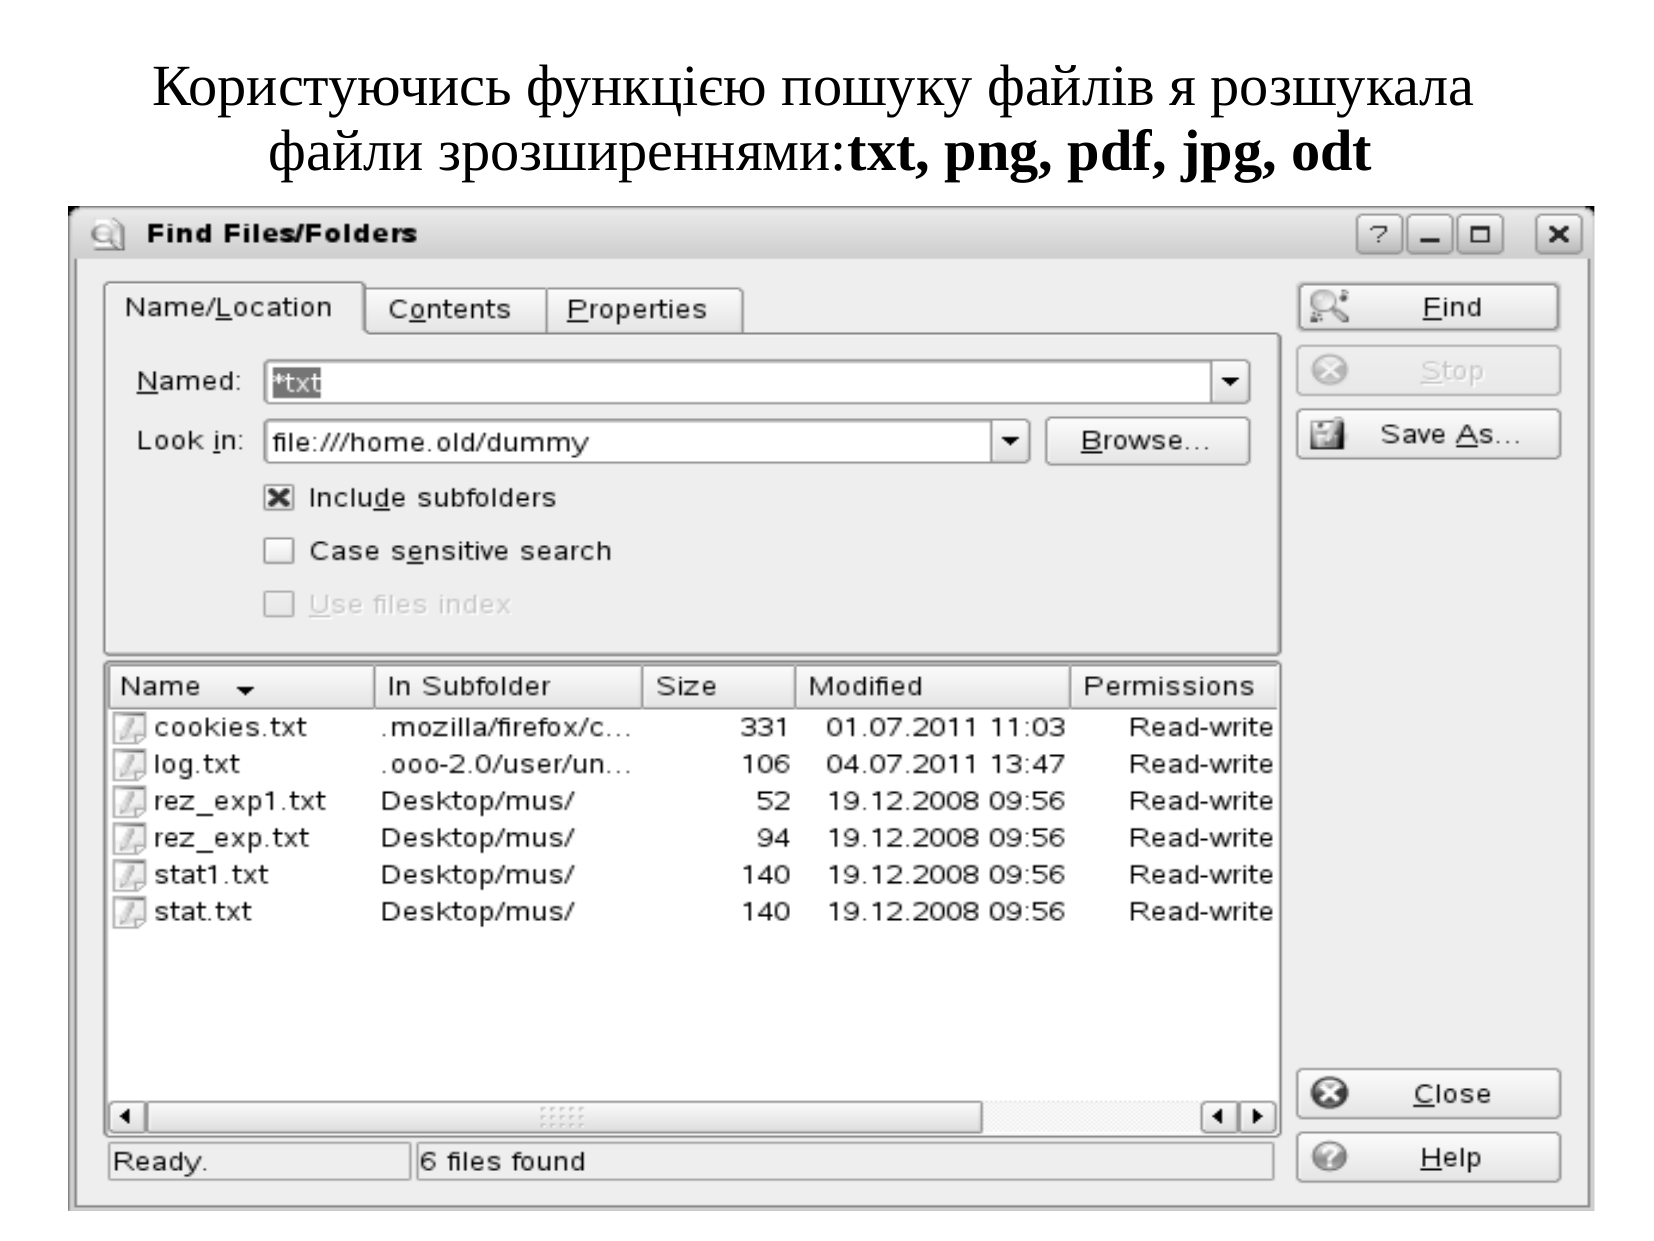

# Користуючись функцією пошуку файлів я розшукала файли зрозширеннями:txt, png, pdf, jpg, odt